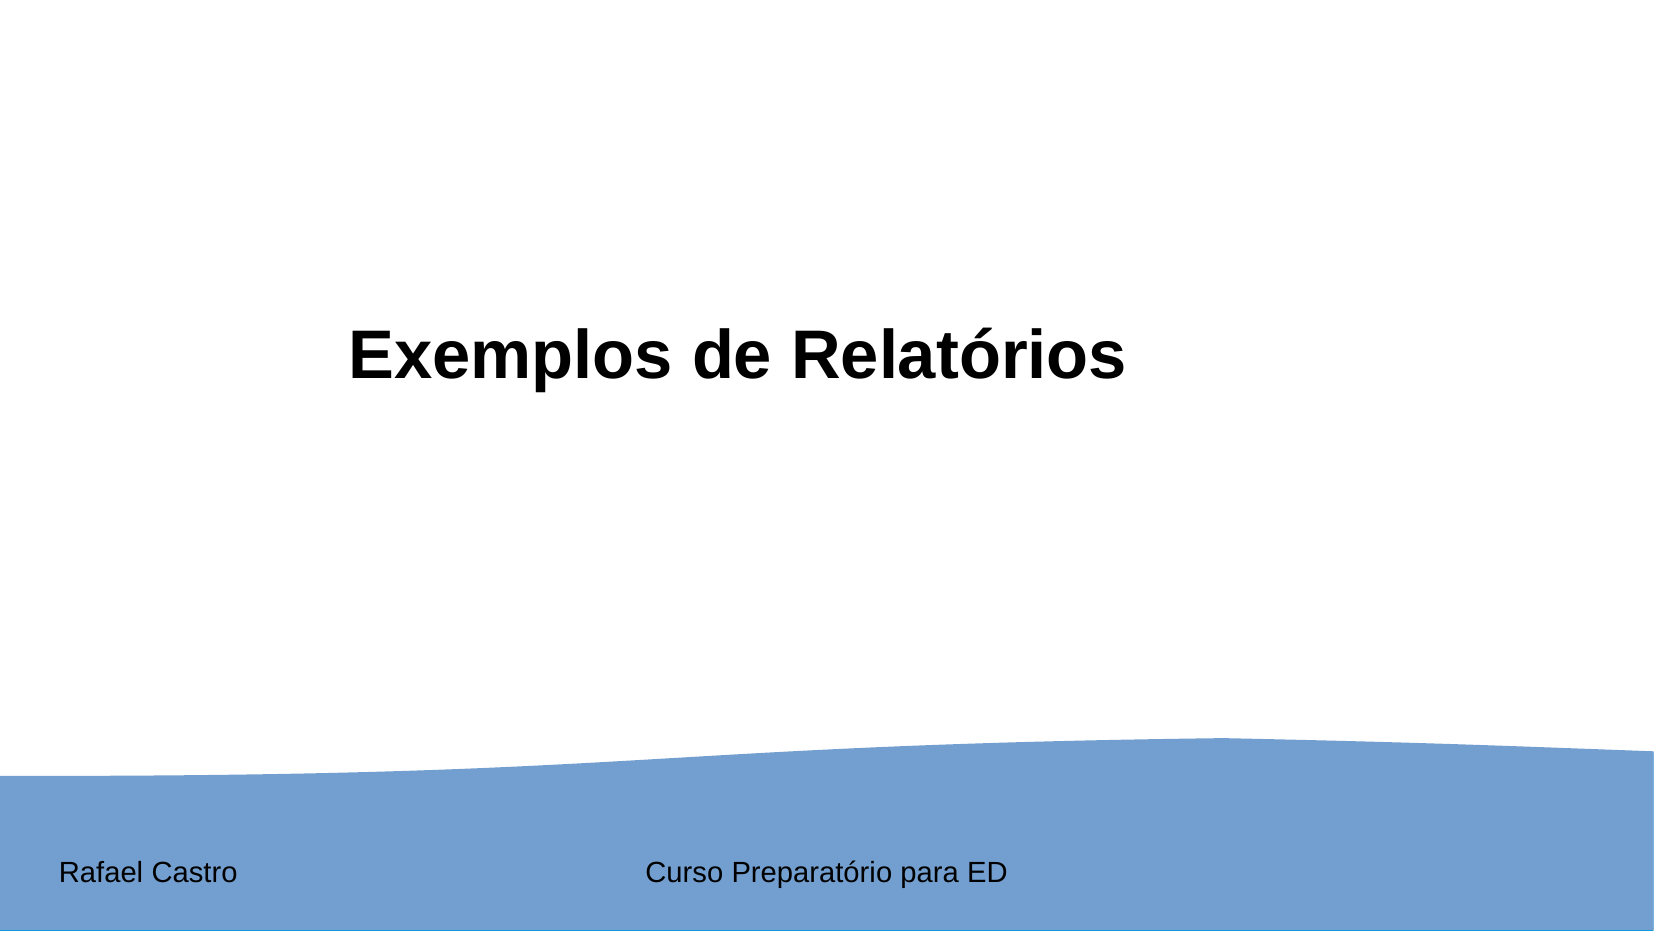

# Exemplos de Relatórios
Curso Preparatório para ED